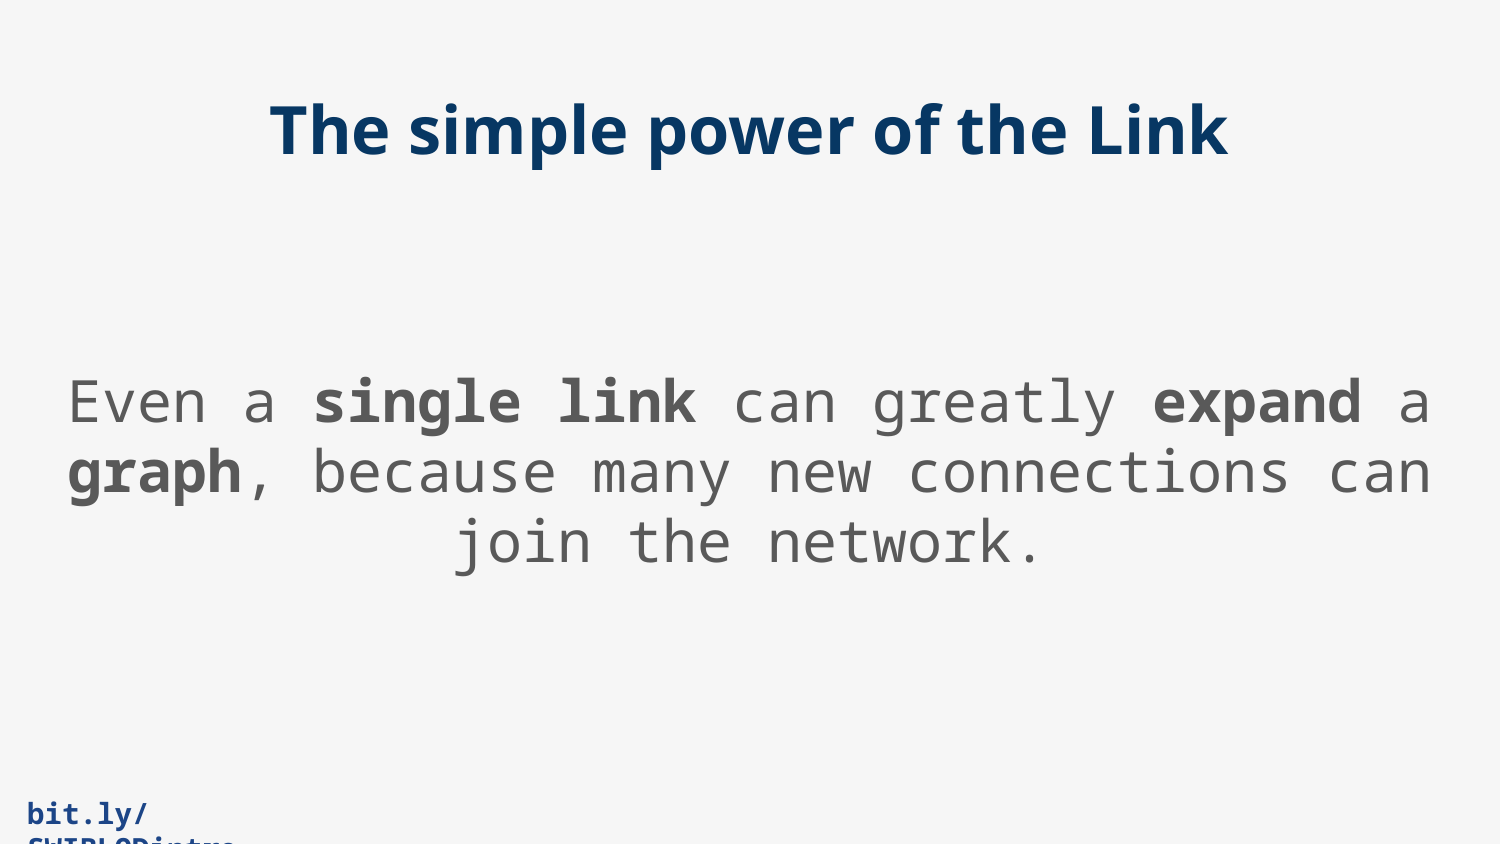

# The simple power of the Link
Even a single link can greatly expand a graph, because many new connections can join the network.